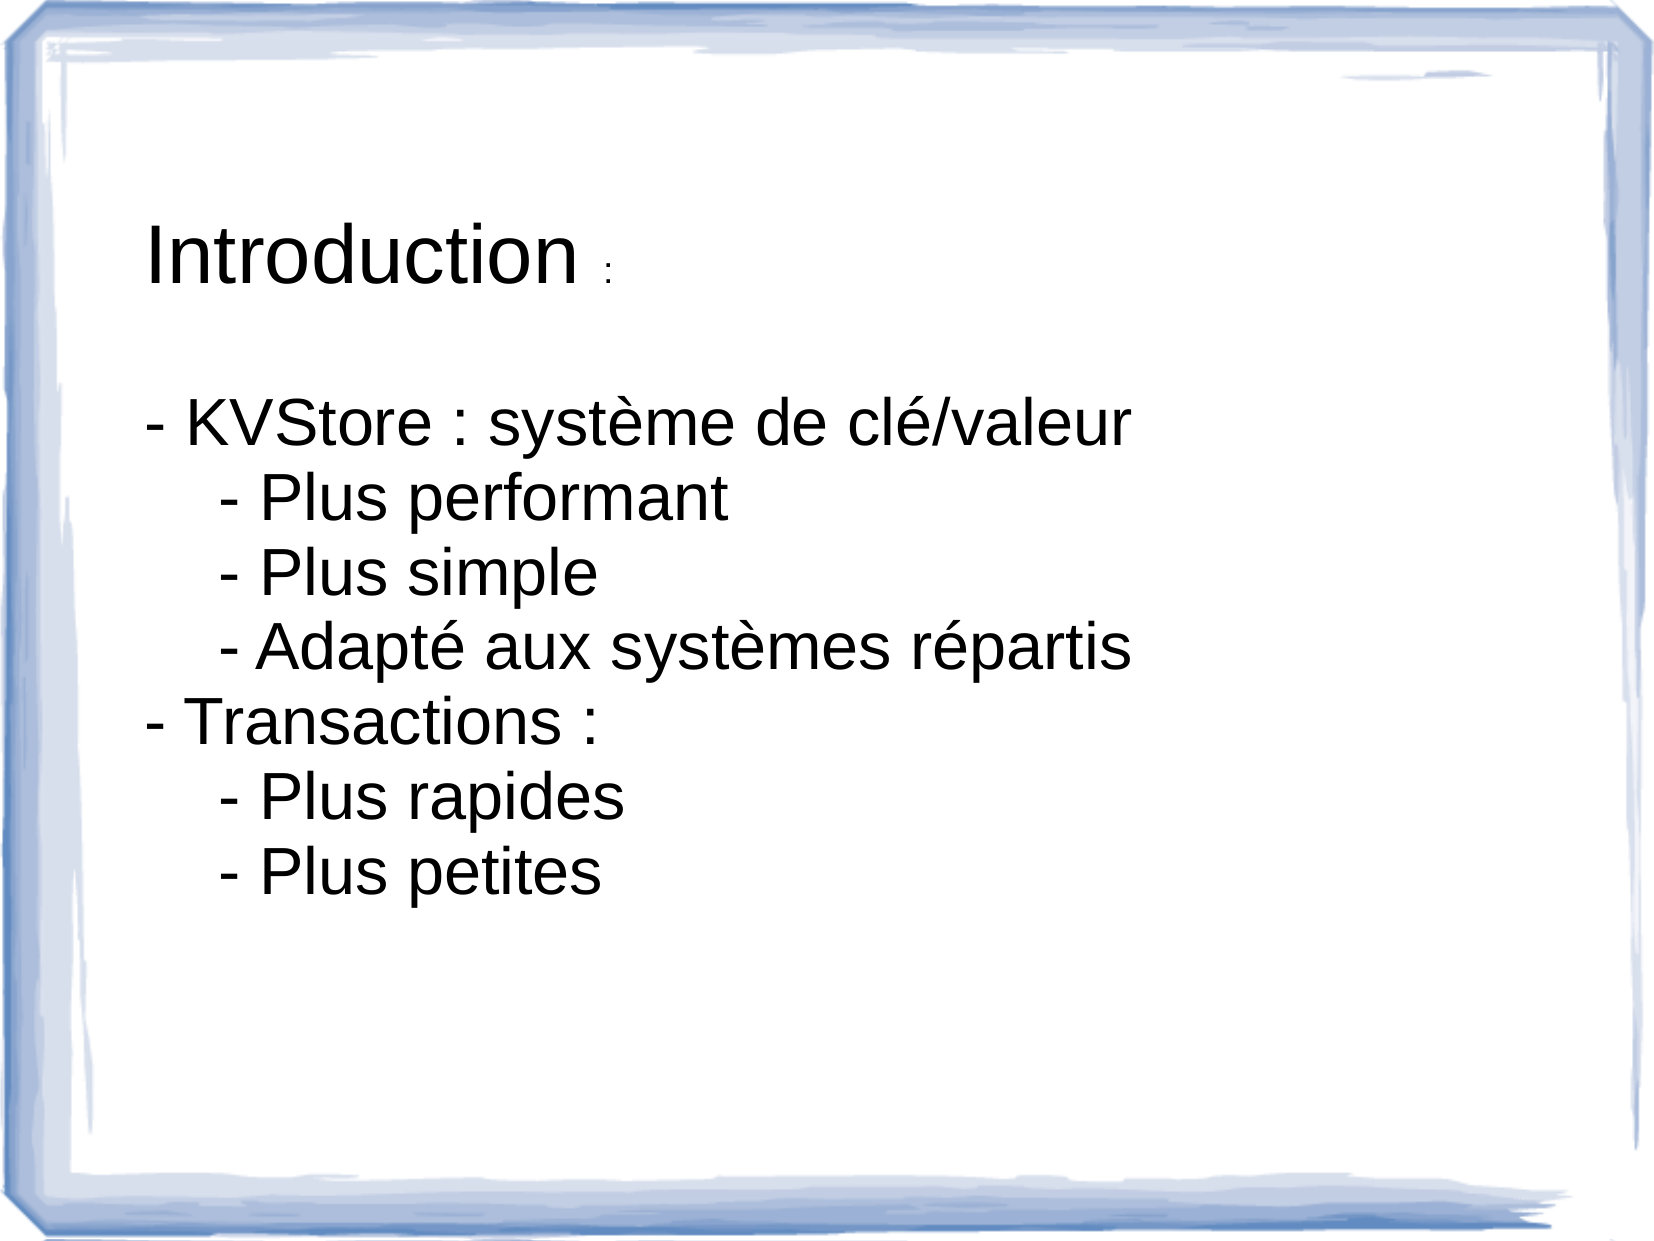

Introduction :
- KVStore : système de clé/valeur
	- Plus performant
	- Plus simple
	- Adapté aux systèmes répartis
- Transactions :
	- Plus rapides
	- Plus petites